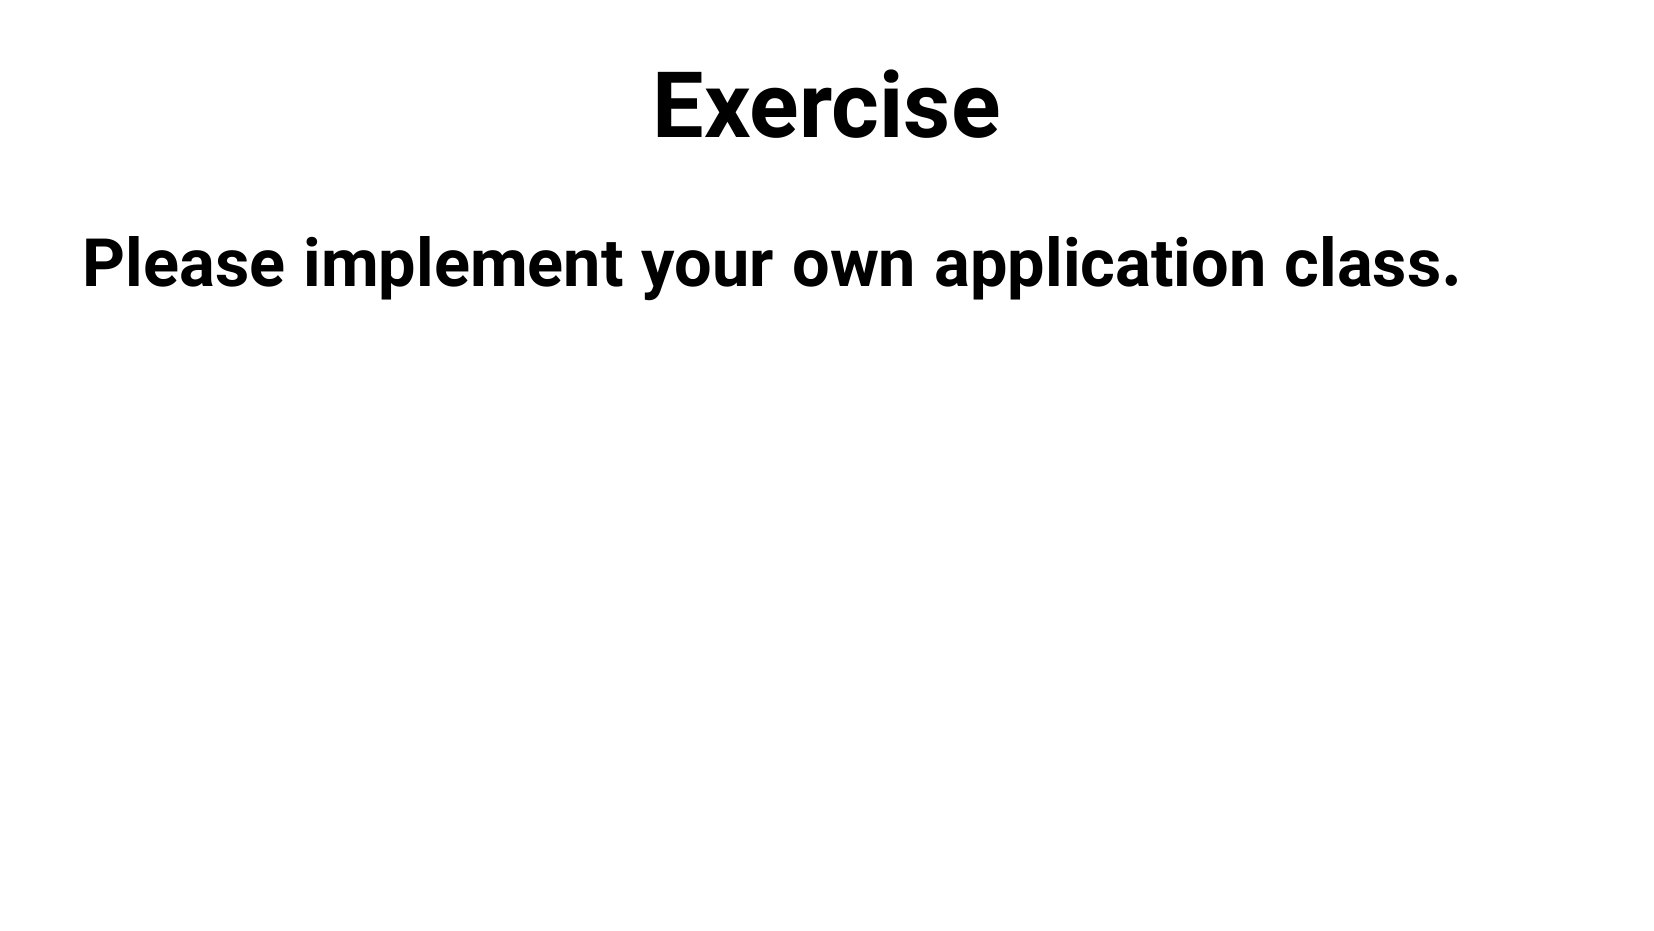

# Exercise
Please implement your own application class.